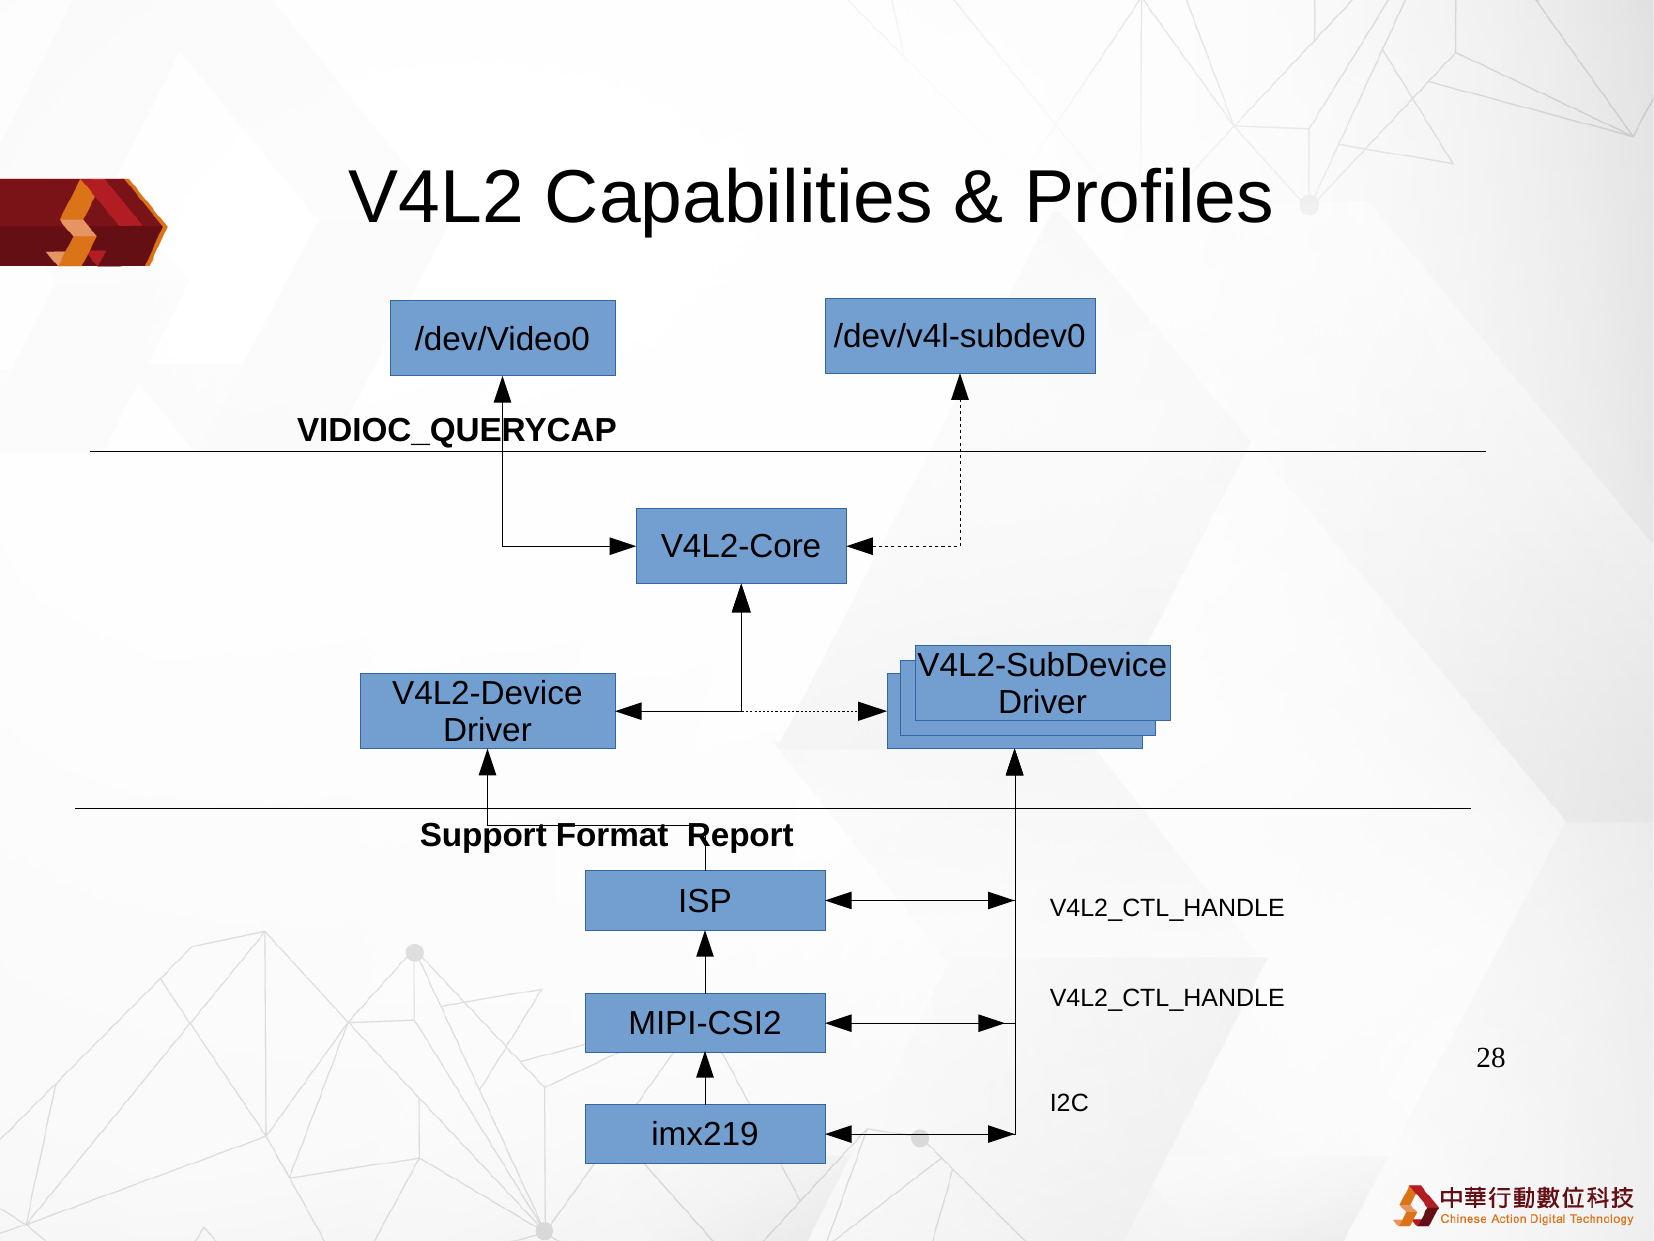

# V4L2 Capabilities & Profiles
/dev/v4l-subdev0
/dev/Video0
VIDIOC_QUERYCAP
V4L2-Core
V4L2-SubDevice
Driver
V4L2-Device
Driver
Support Format Report
ISP
V4L2_CTL_HANDLE
V4L2_CTL_HANDLE
MIPI-CSI2
28
I2C
imx219